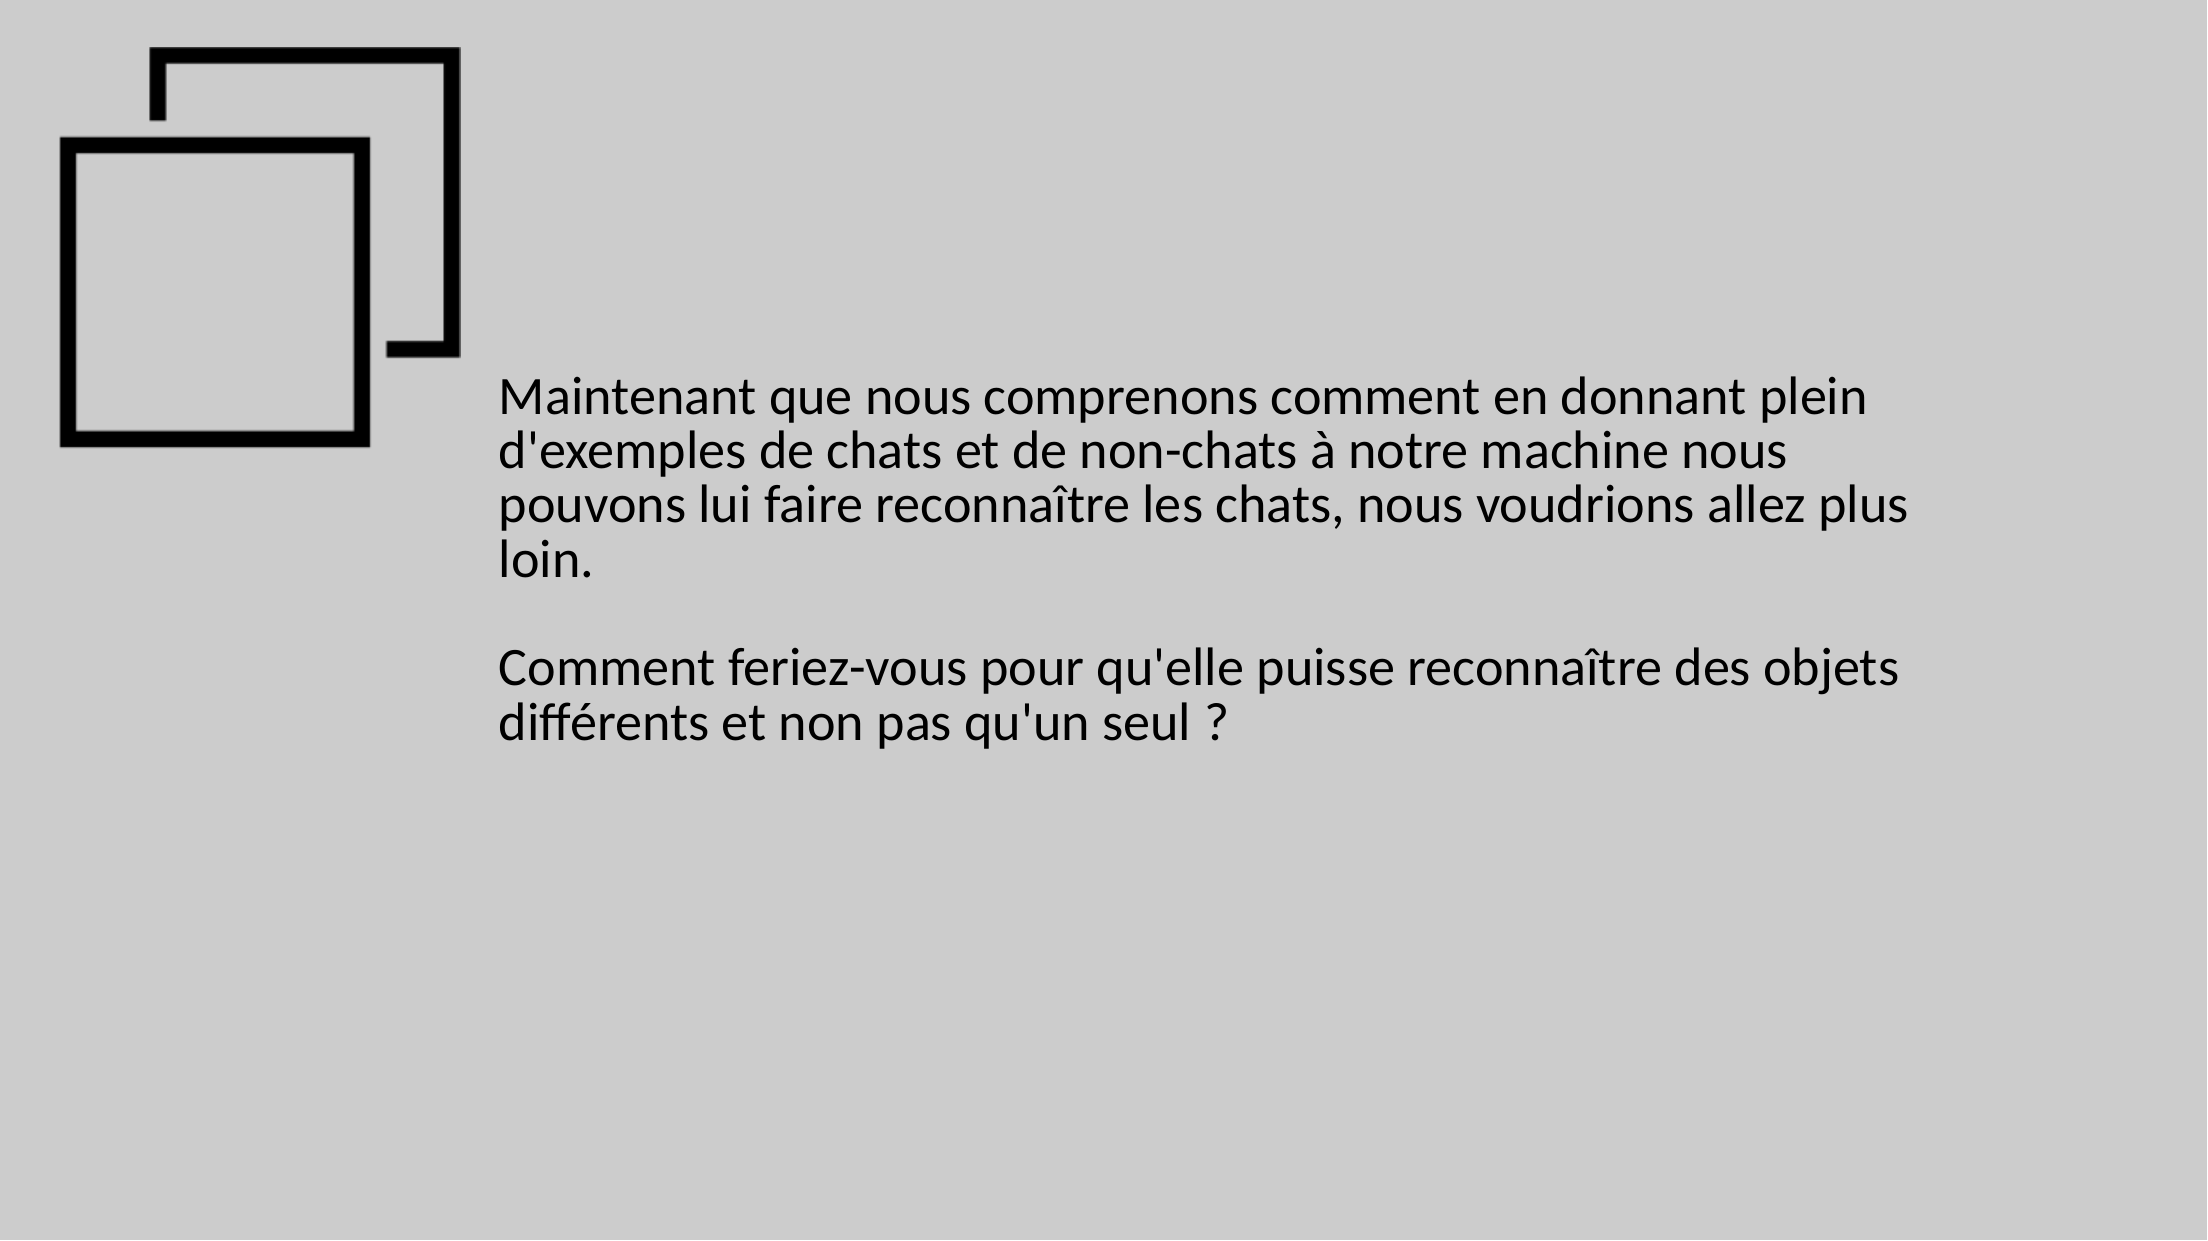

Maintenant que nous comprenons comment en donnant plein d'exemples de chats et de non-chats à notre machine nous pouvons lui faire reconnaître les chats, nous voudrions allez plus loin.
Comment feriez-vous pour qu'elle puisse reconnaître des objets différents et non pas qu'un seul ?